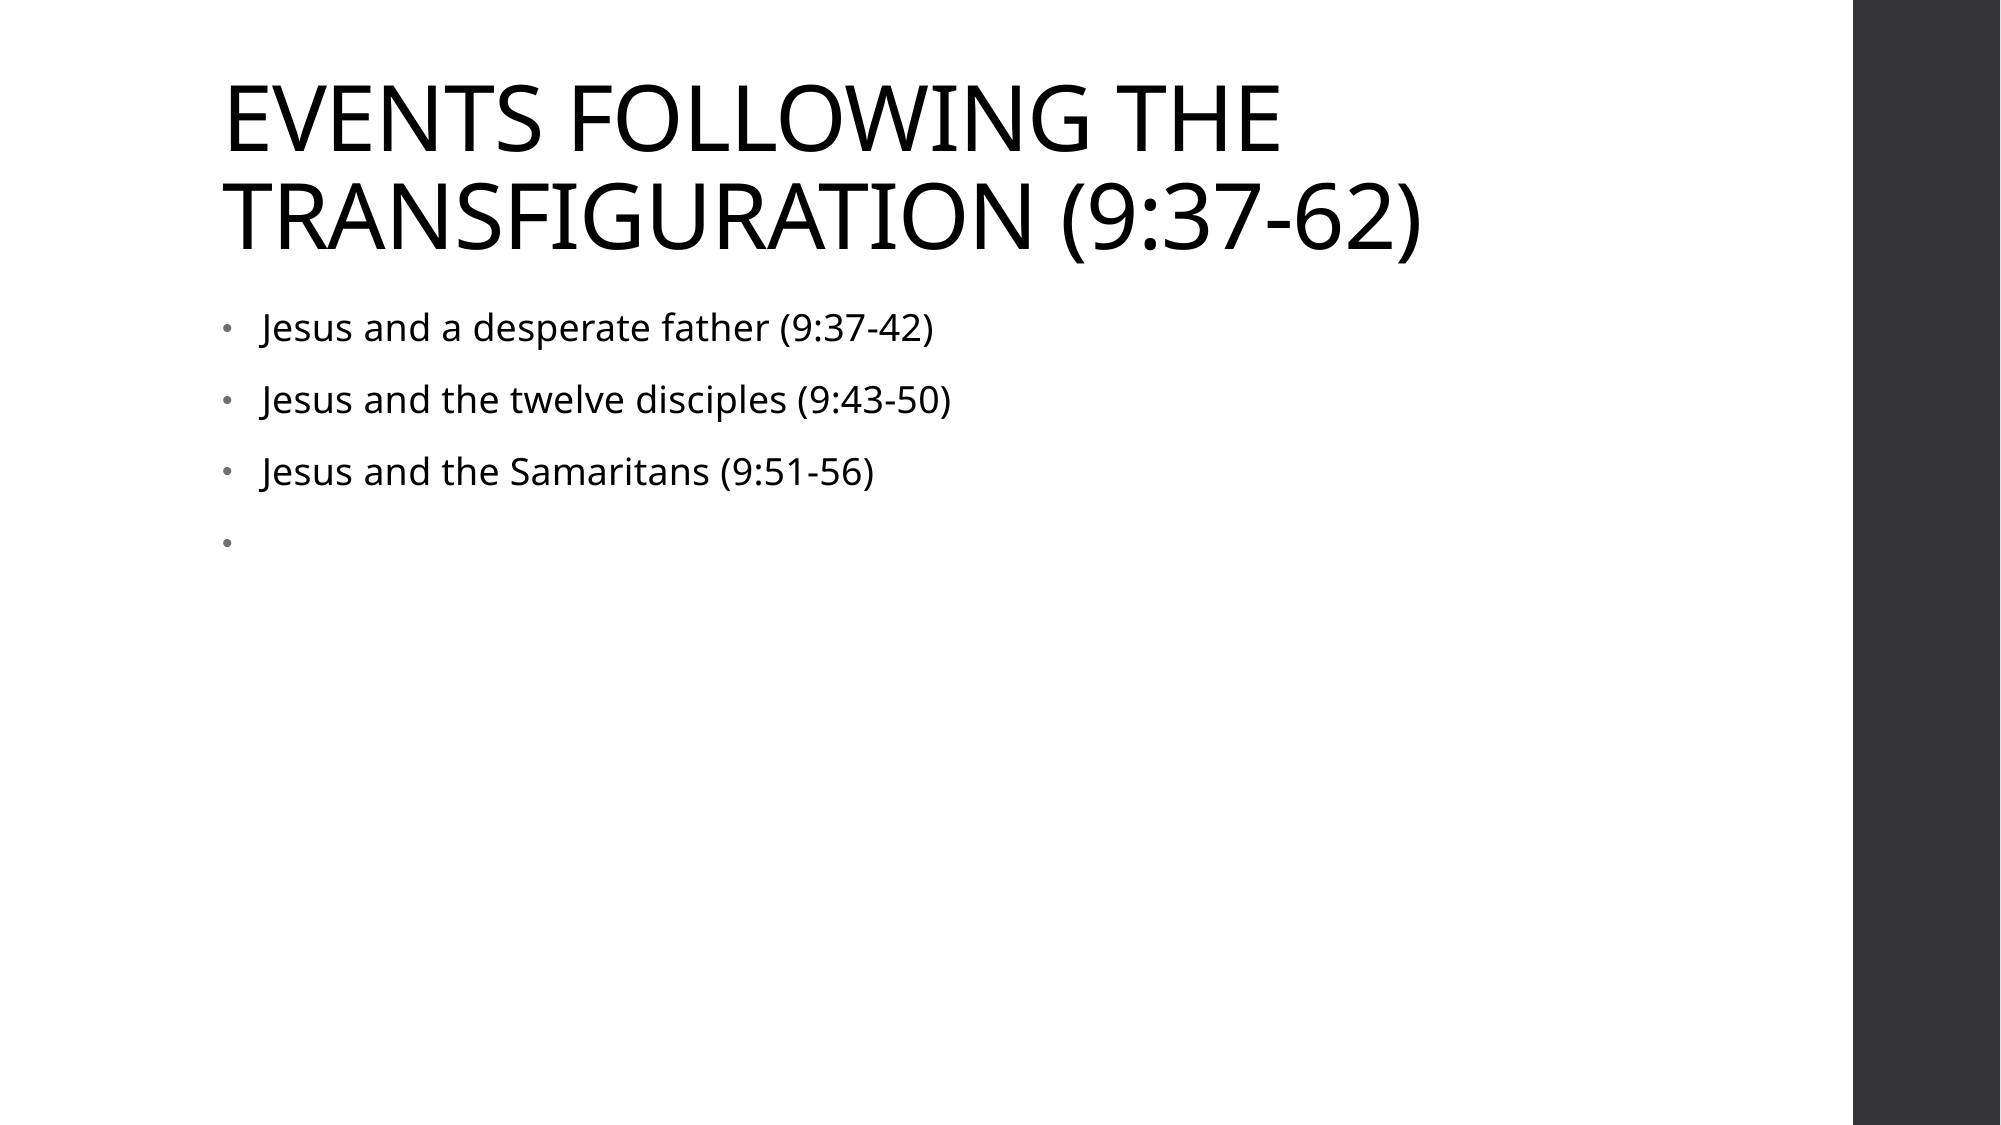

# EVENTS FOLLOWING THE TRANSFIGURATION (9:37-62)
 Jesus and a desperate father (9:37-42)
 Jesus and the twelve disciples (9:43-50)
 Jesus and the Samaritans (9:51-56)